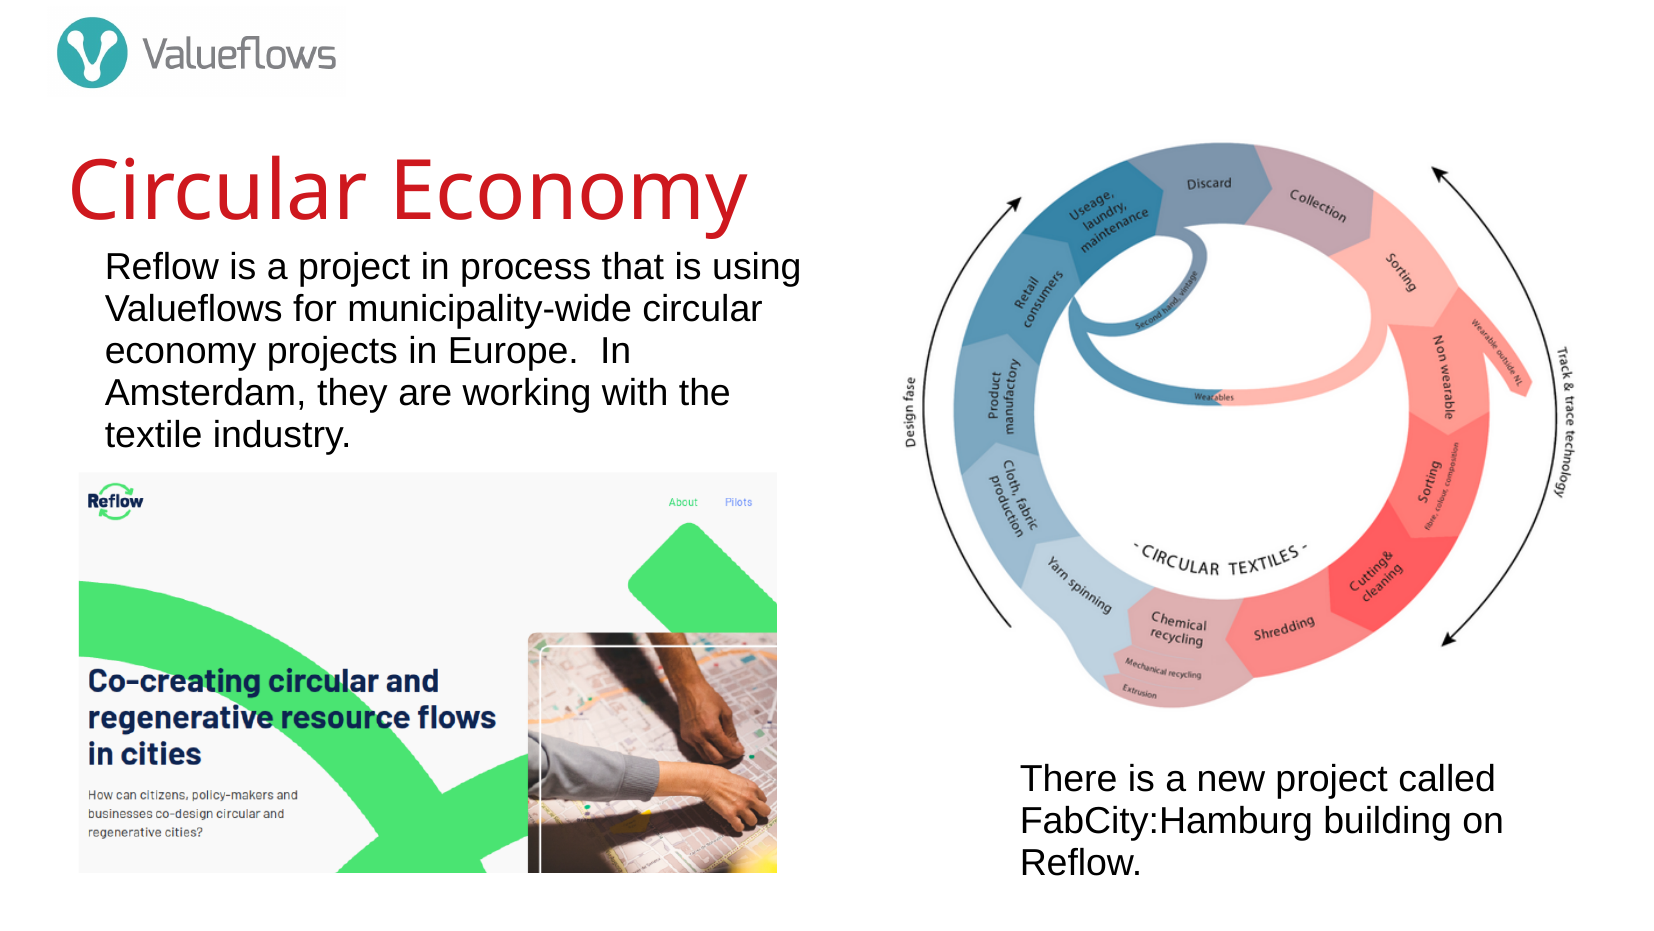

Circular Economy
Reflow is a project in process that is using Valueflows for municipality-wide circular economy projects in Europe. In Amsterdam, they are working with the textile industry.
There is a new project called FabCity:Hamburg building on Reflow.